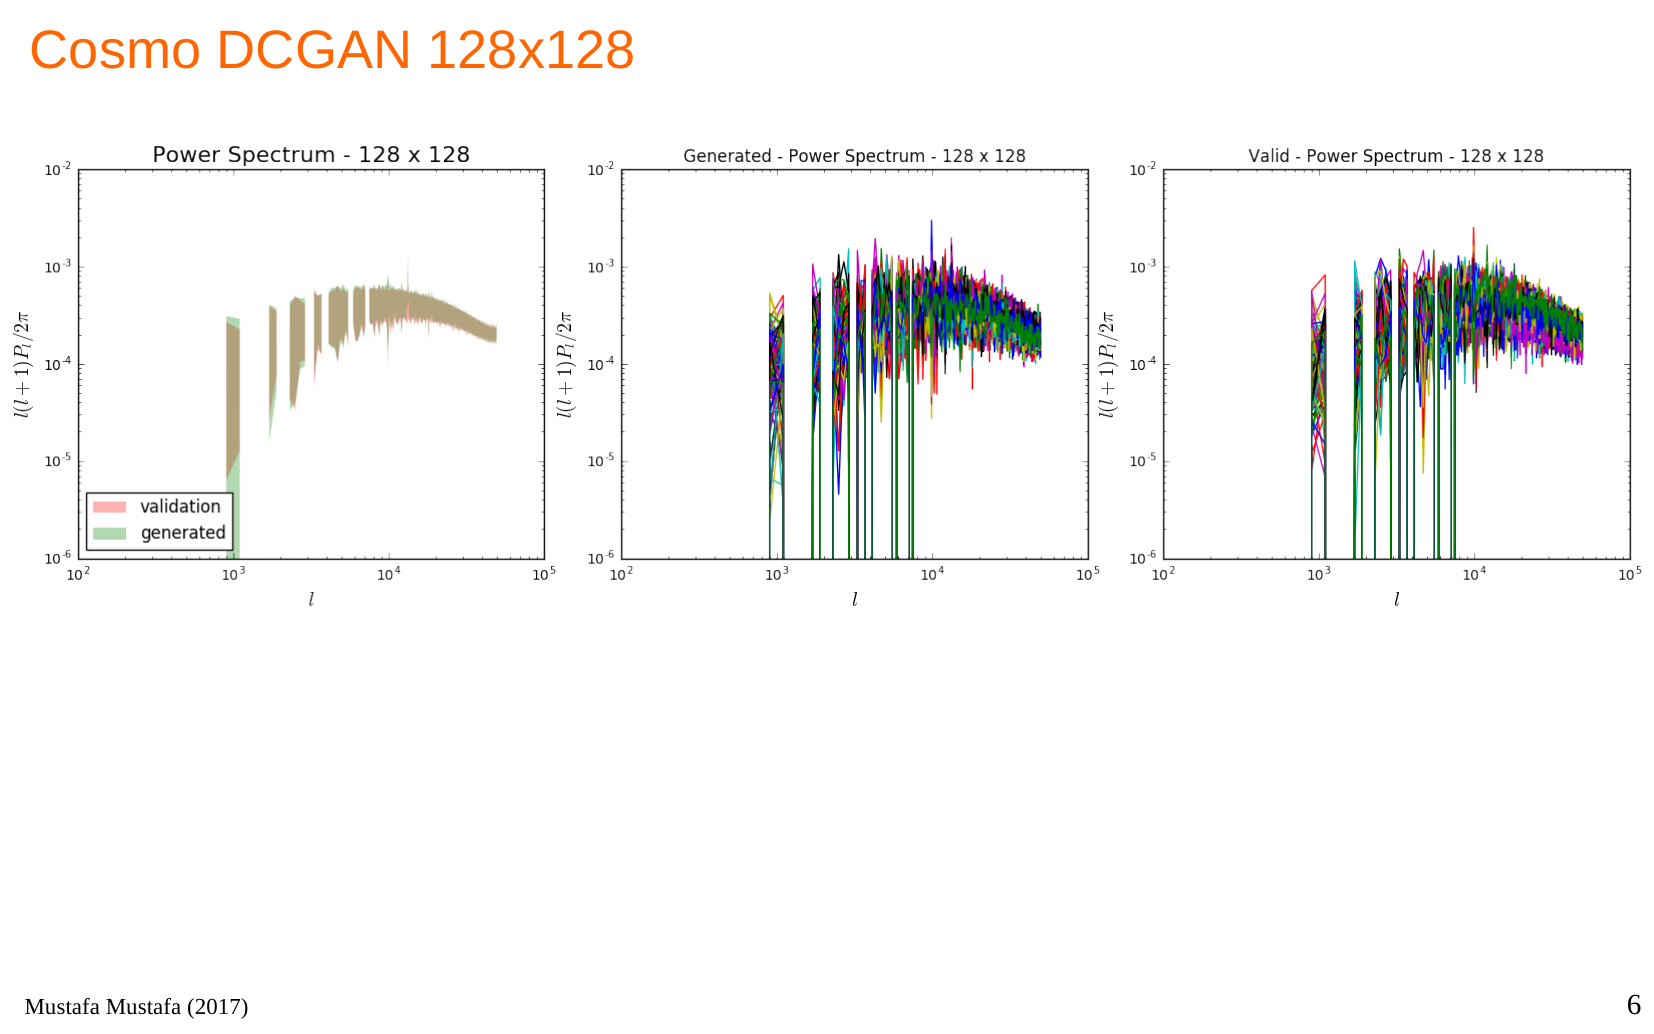

# Cosmo DCGAN 128x128
6
Mustafa Mustafa (2017)